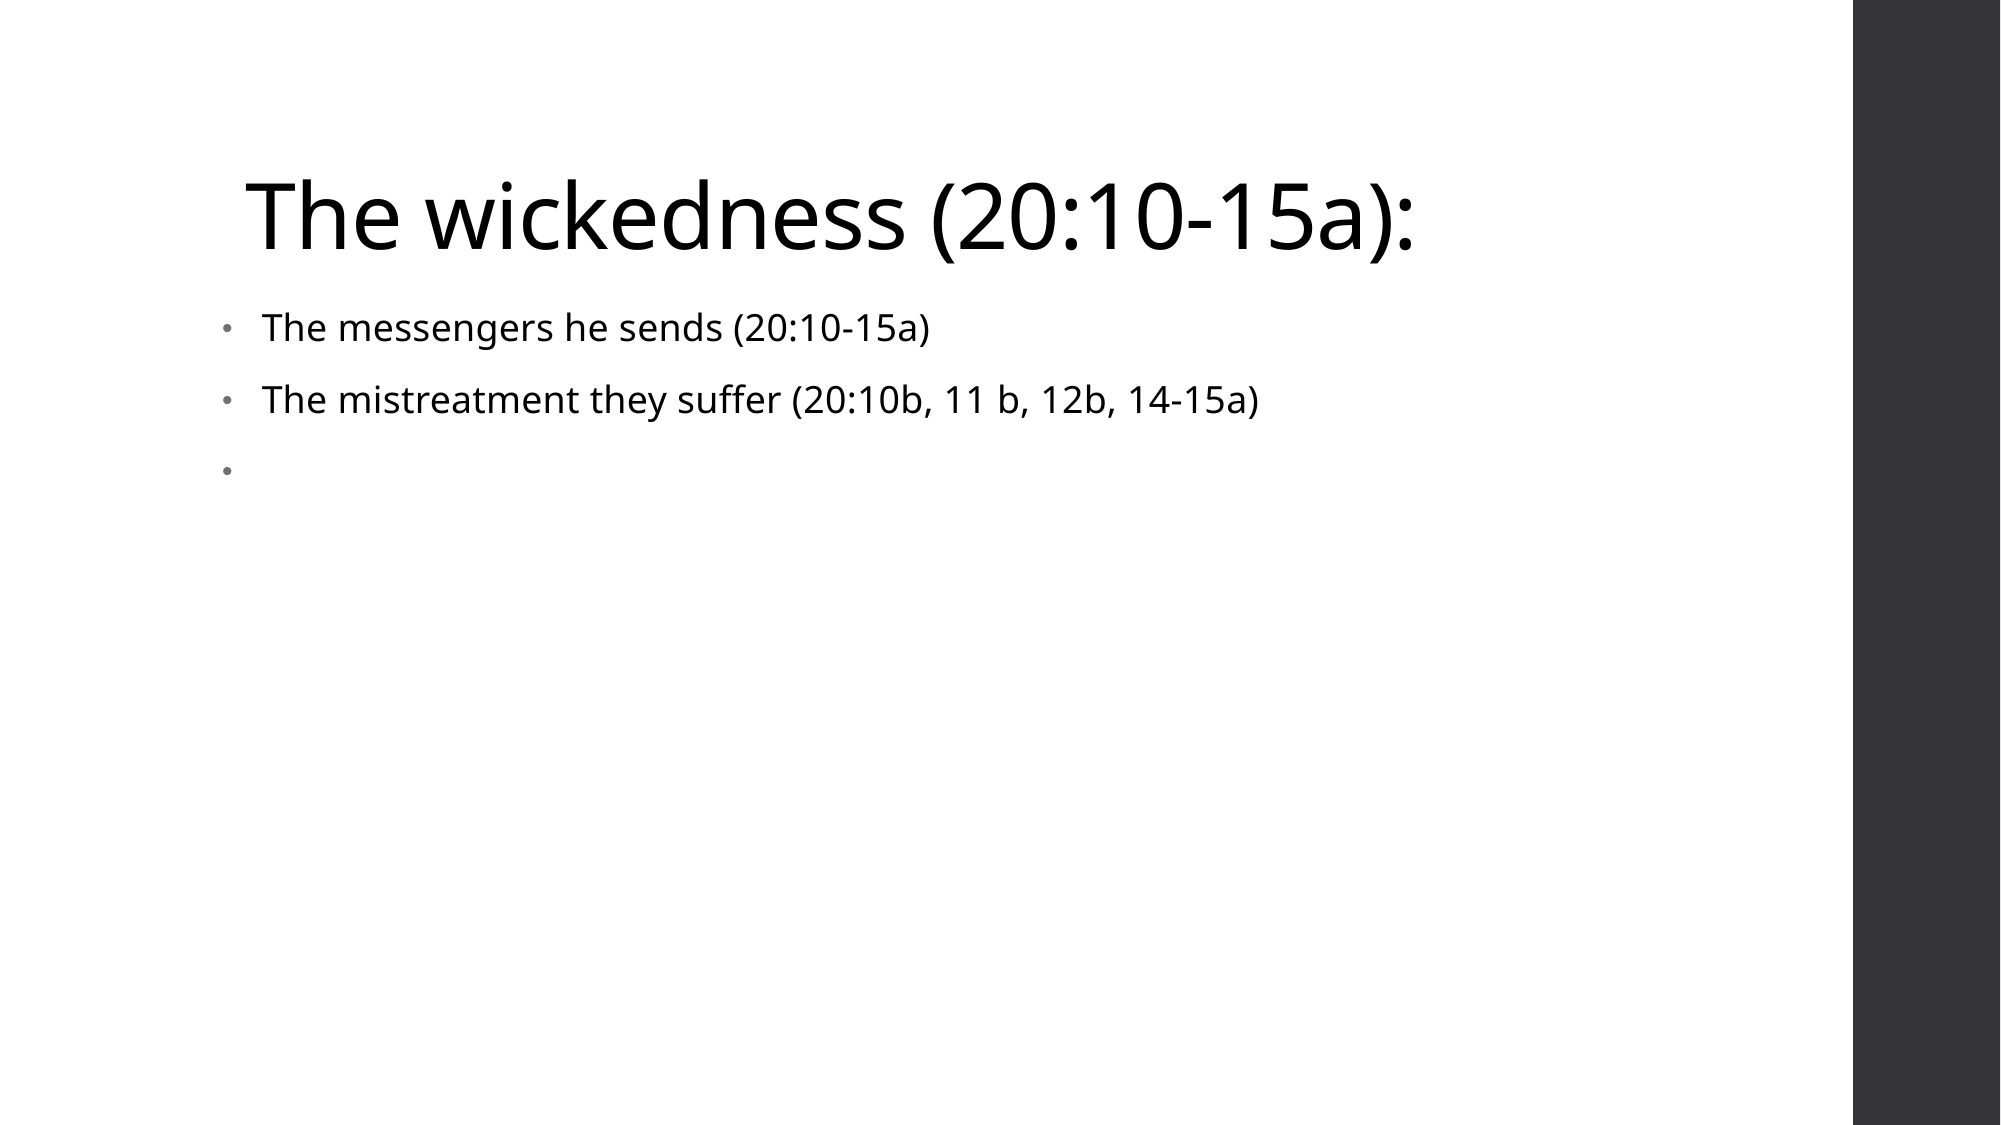

# The wickedness (20:10-15a):
 The messengers he sends (20:10-15a)
 The mistreatment they suffer (20:10b, 11 b, 12b, 14-15a)